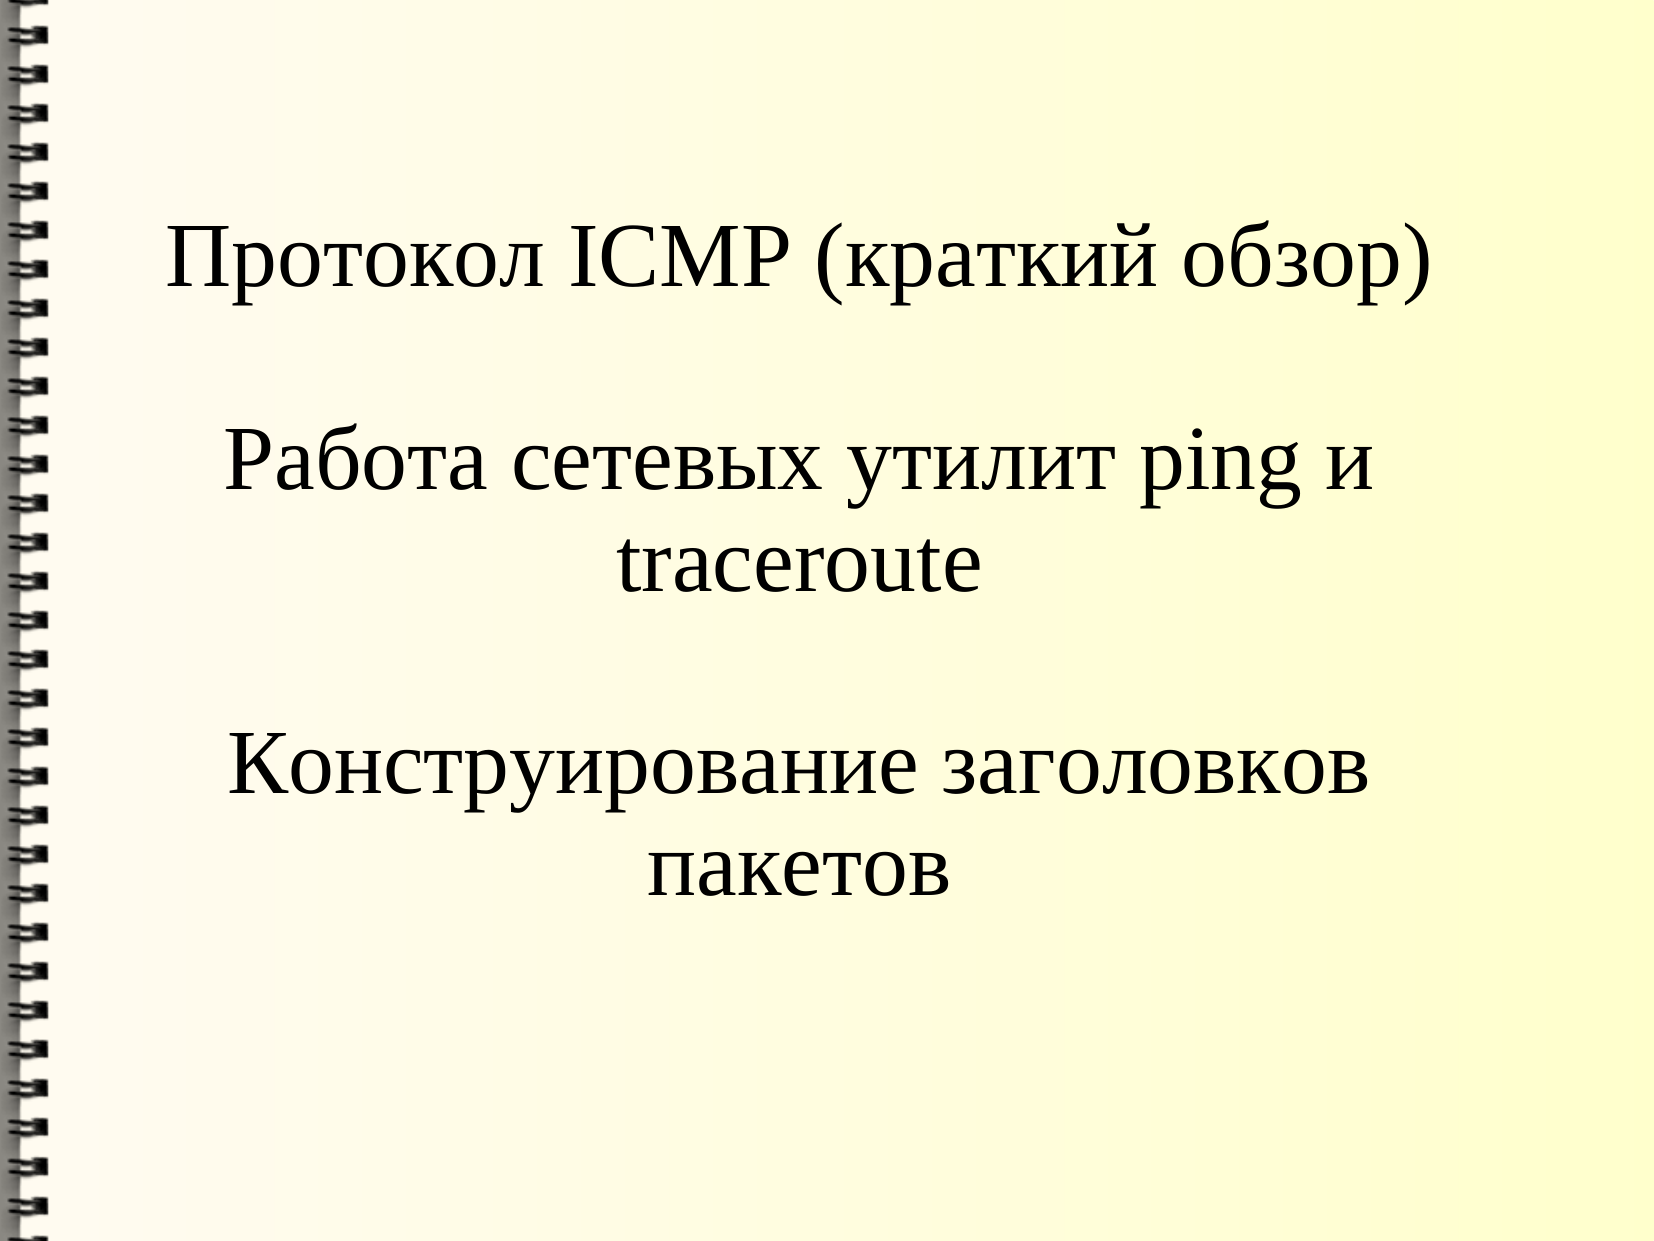

# Протокол ICMP (краткий обзор) Работа сетевых утилит ping и traceroute Конструирование заголовков пакетов